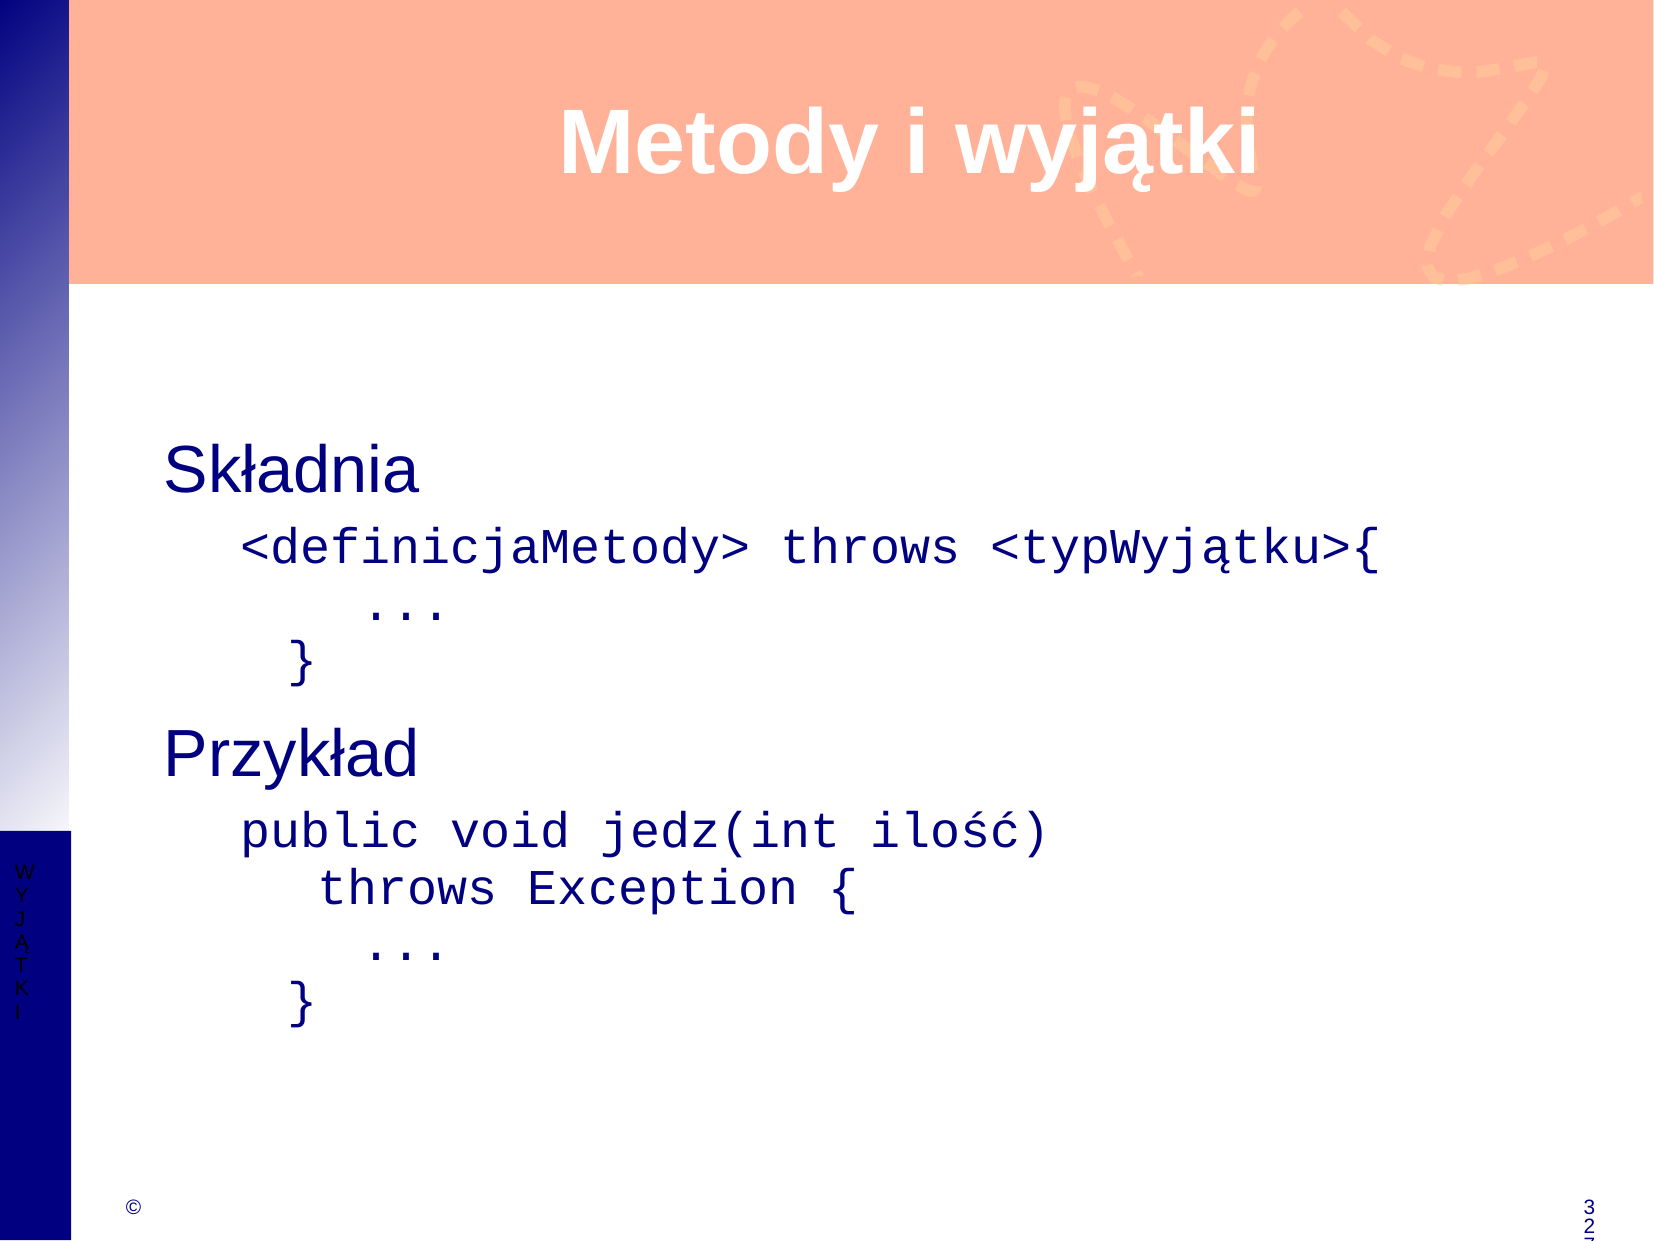

Metody i wyjątki
# Składnia
<definicjaMetody> throws <typWyjątku>{
	...
}
Przykład
public void jedz(int ilość)
 throws Exception {
	...
}
W
Y
J
Ą
T
K
I